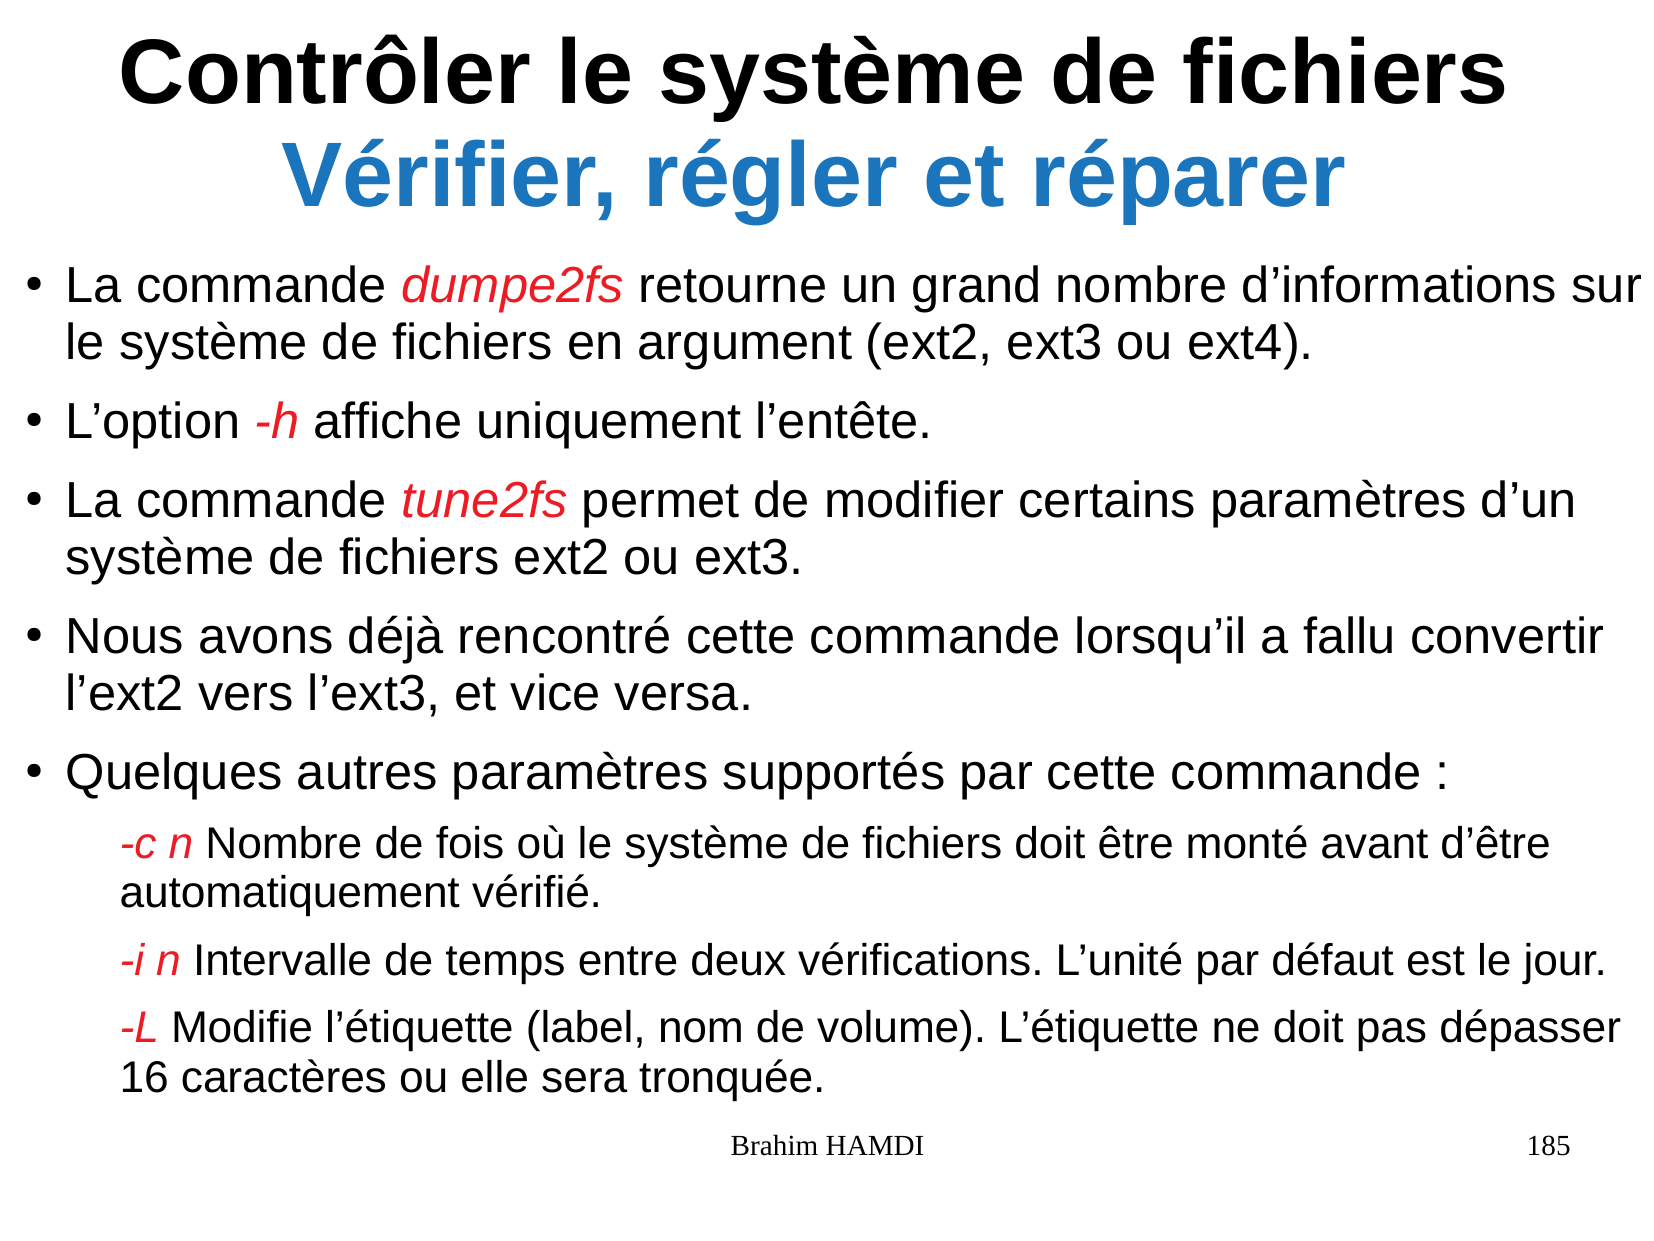

# Contrôler le système de fichiers Vérifier, régler et réparer
La commande dumpe2fs retourne un grand nombre d’informations sur le système de fichiers en argument (ext2, ext3 ou ext4).
L’option -h affiche uniquement l’entête.
La commande tune2fs permet de modifier certains paramètres d’un système de fichiers ext2 ou ext3.
Nous avons déjà rencontré cette commande lorsqu’il a fallu convertir l’ext2 vers l’ext3, et vice versa.
Quelques autres paramètres supportés par cette commande :
-c n Nombre de fois où le système de fichiers doit être monté avant d’être automatiquement vérifié.
-i n Intervalle de temps entre deux vérifications. L’unité par défaut est le jour.
-L Modifie l’étiquette (label, nom de volume). L’étiquette ne doit pas dépasser 16 caractères ou elle sera tronquée.
Brahim HAMDI
185